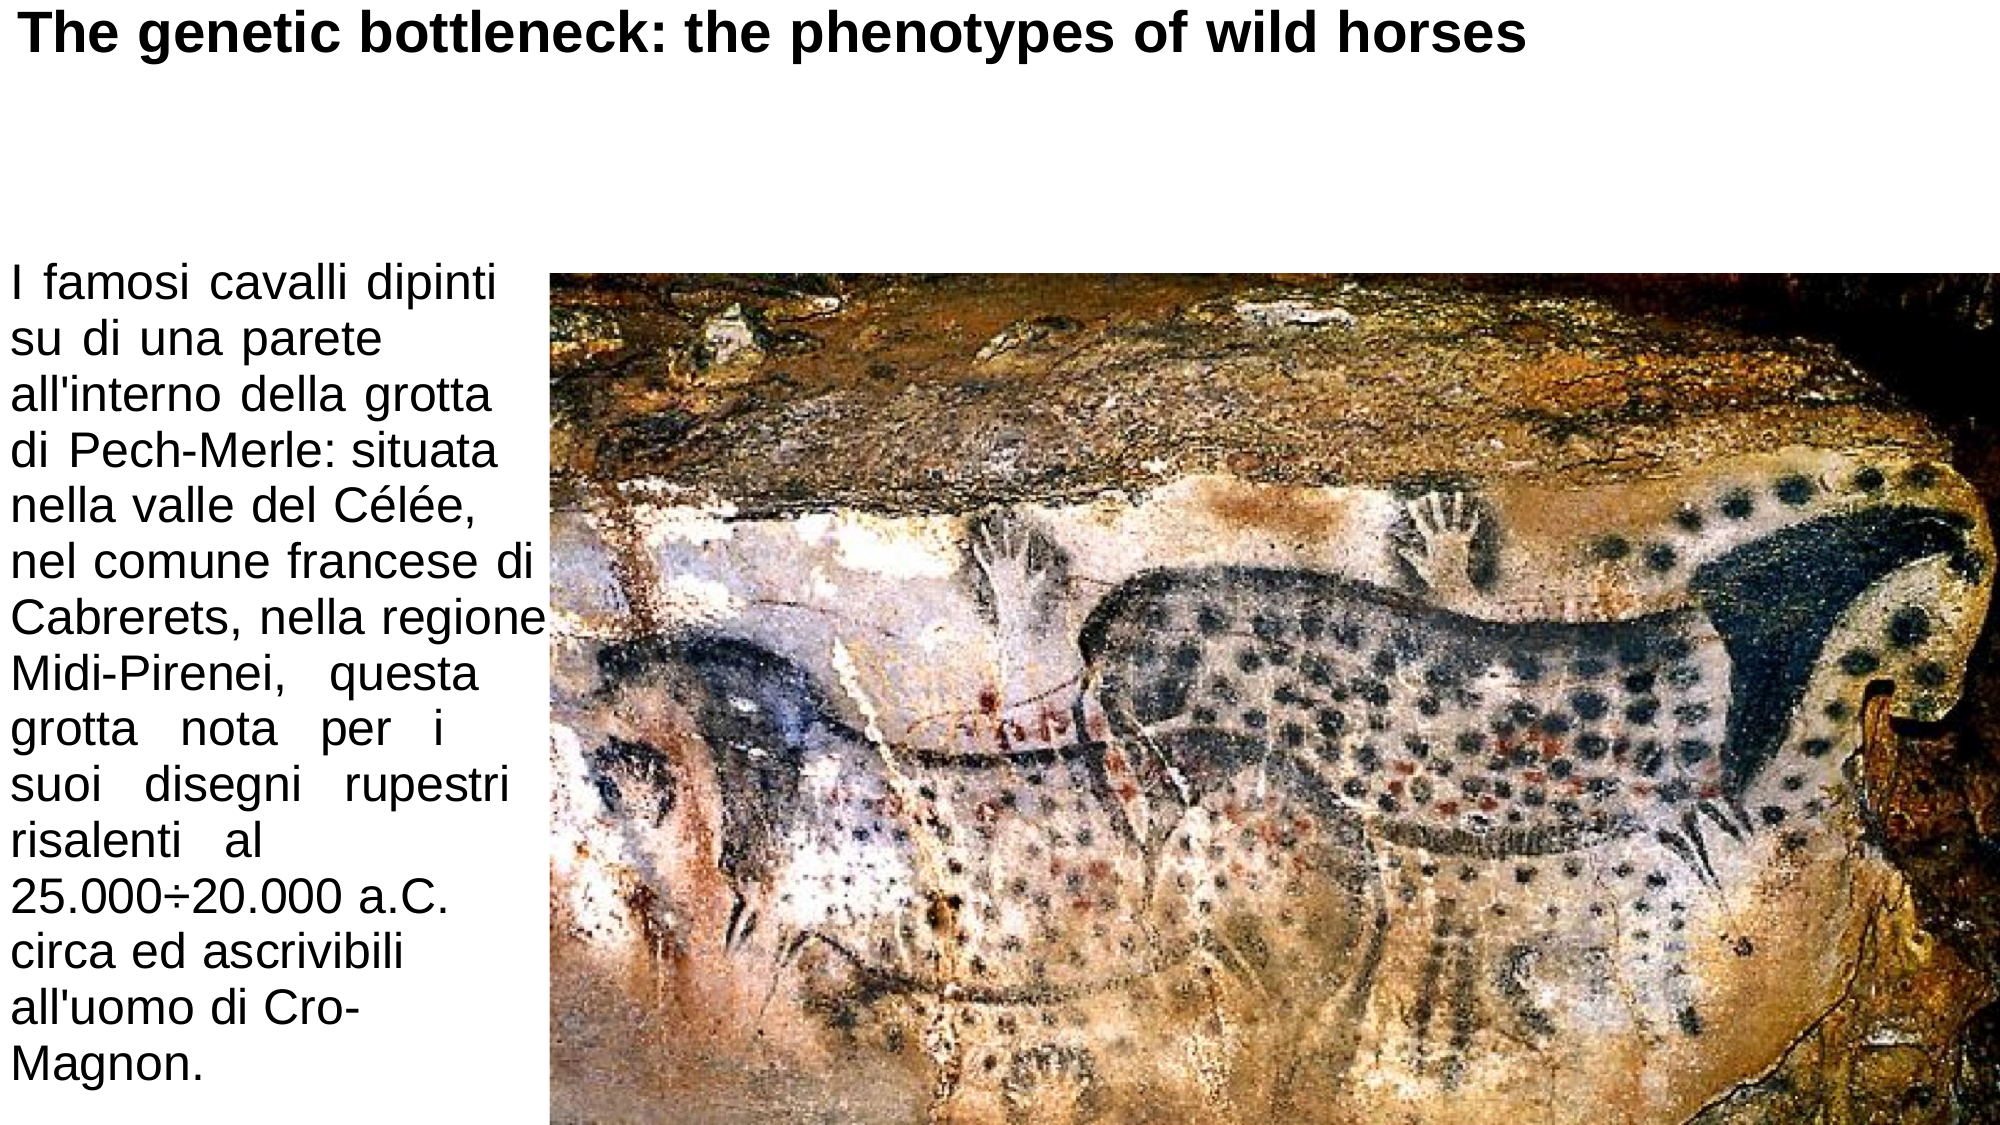

The genetic bottleneck: the phenotypes of wild horses
I famosi cavalli dipinti su di una parete all'interno della grotta di Pech-Merle: situata nella valle del Célée, nel comune francese di Cabrerets, nella regione Midi-Pirenei, questa grotta nota per i suoi disegni rupestri risalenti al 25.000÷20.000 a.C. circa ed ascrivibili all'uomo di Cro-Magnon.